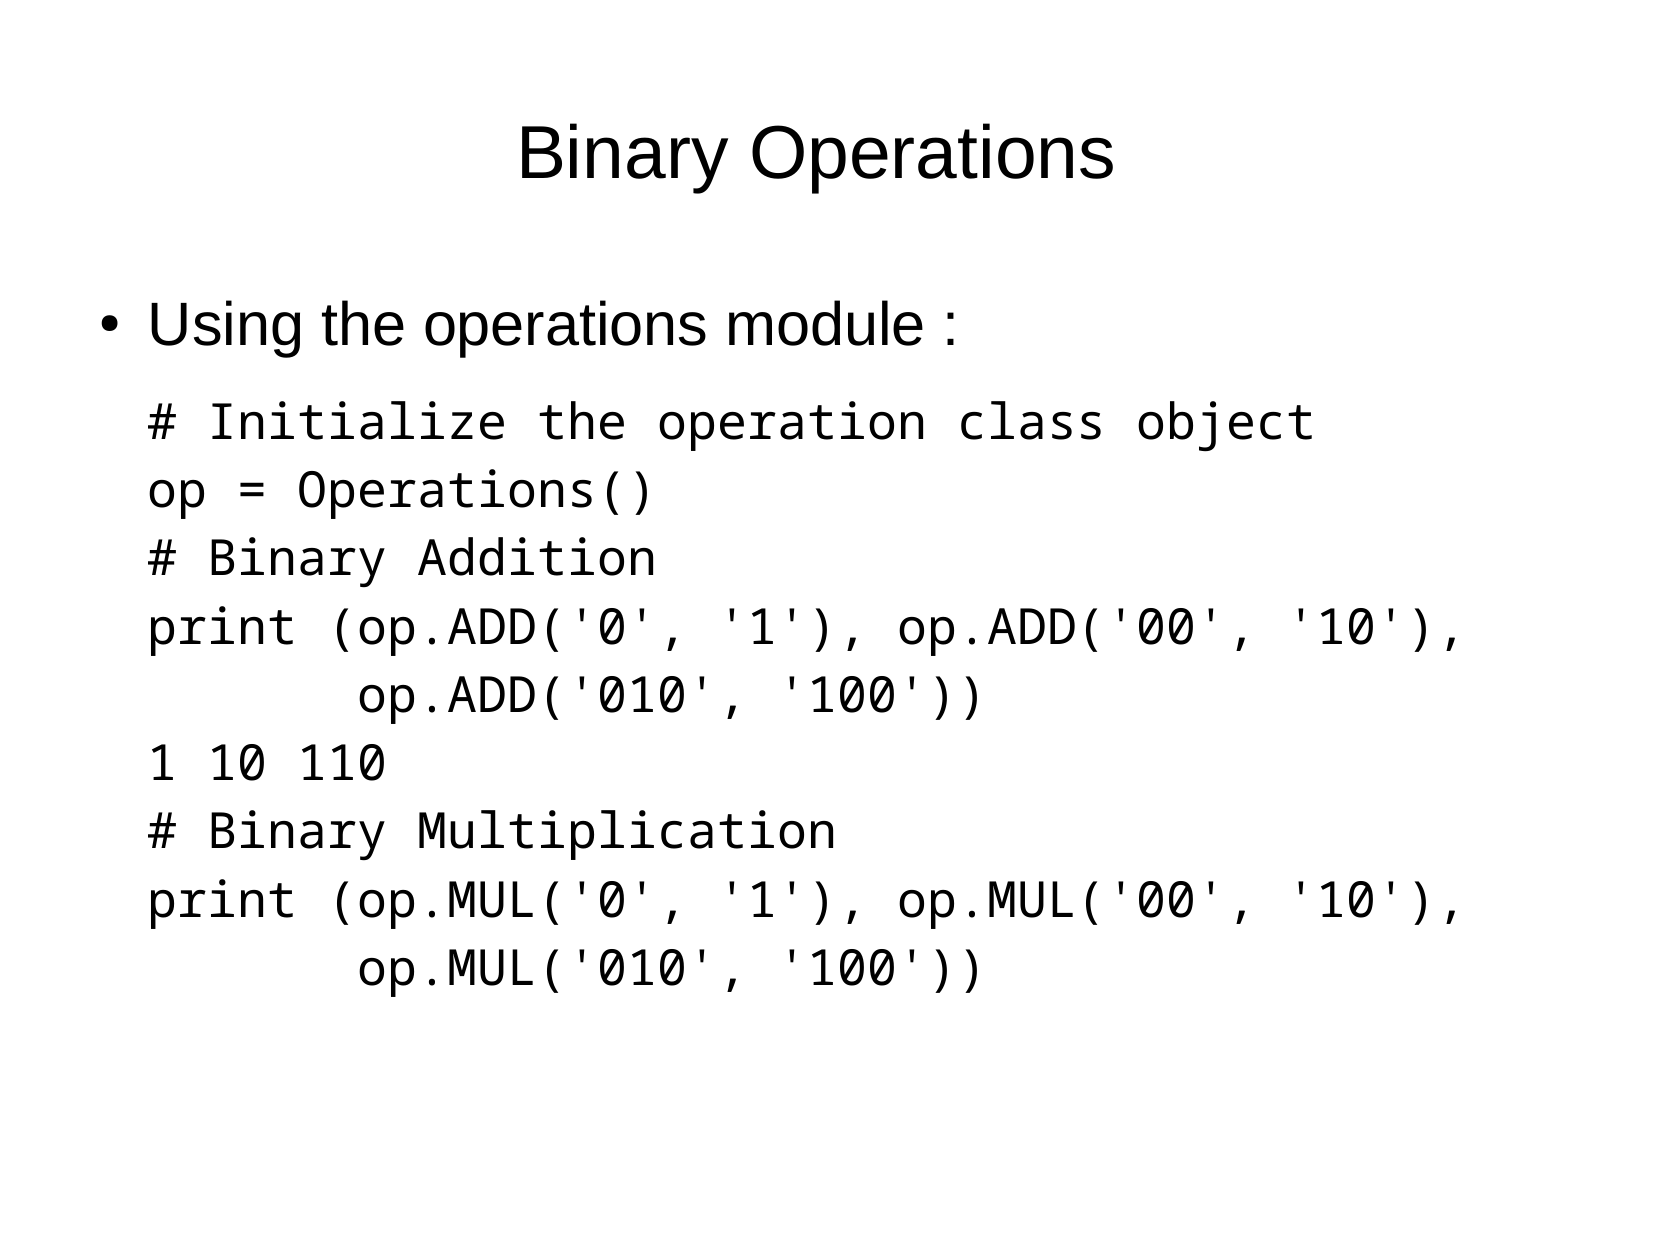

# Binary Operations
Using the operations module :
# Initialize the operation class object
op = Operations()
# Binary Addition
print (op.ADD('0', '1'), op.ADD('00', '10'),
 op.ADD('010', '100'))
1 10 110
# Binary Multiplication
print (op.MUL('0', '1'), op.MUL('00', '10'),
 op.MUL('010', '100'))